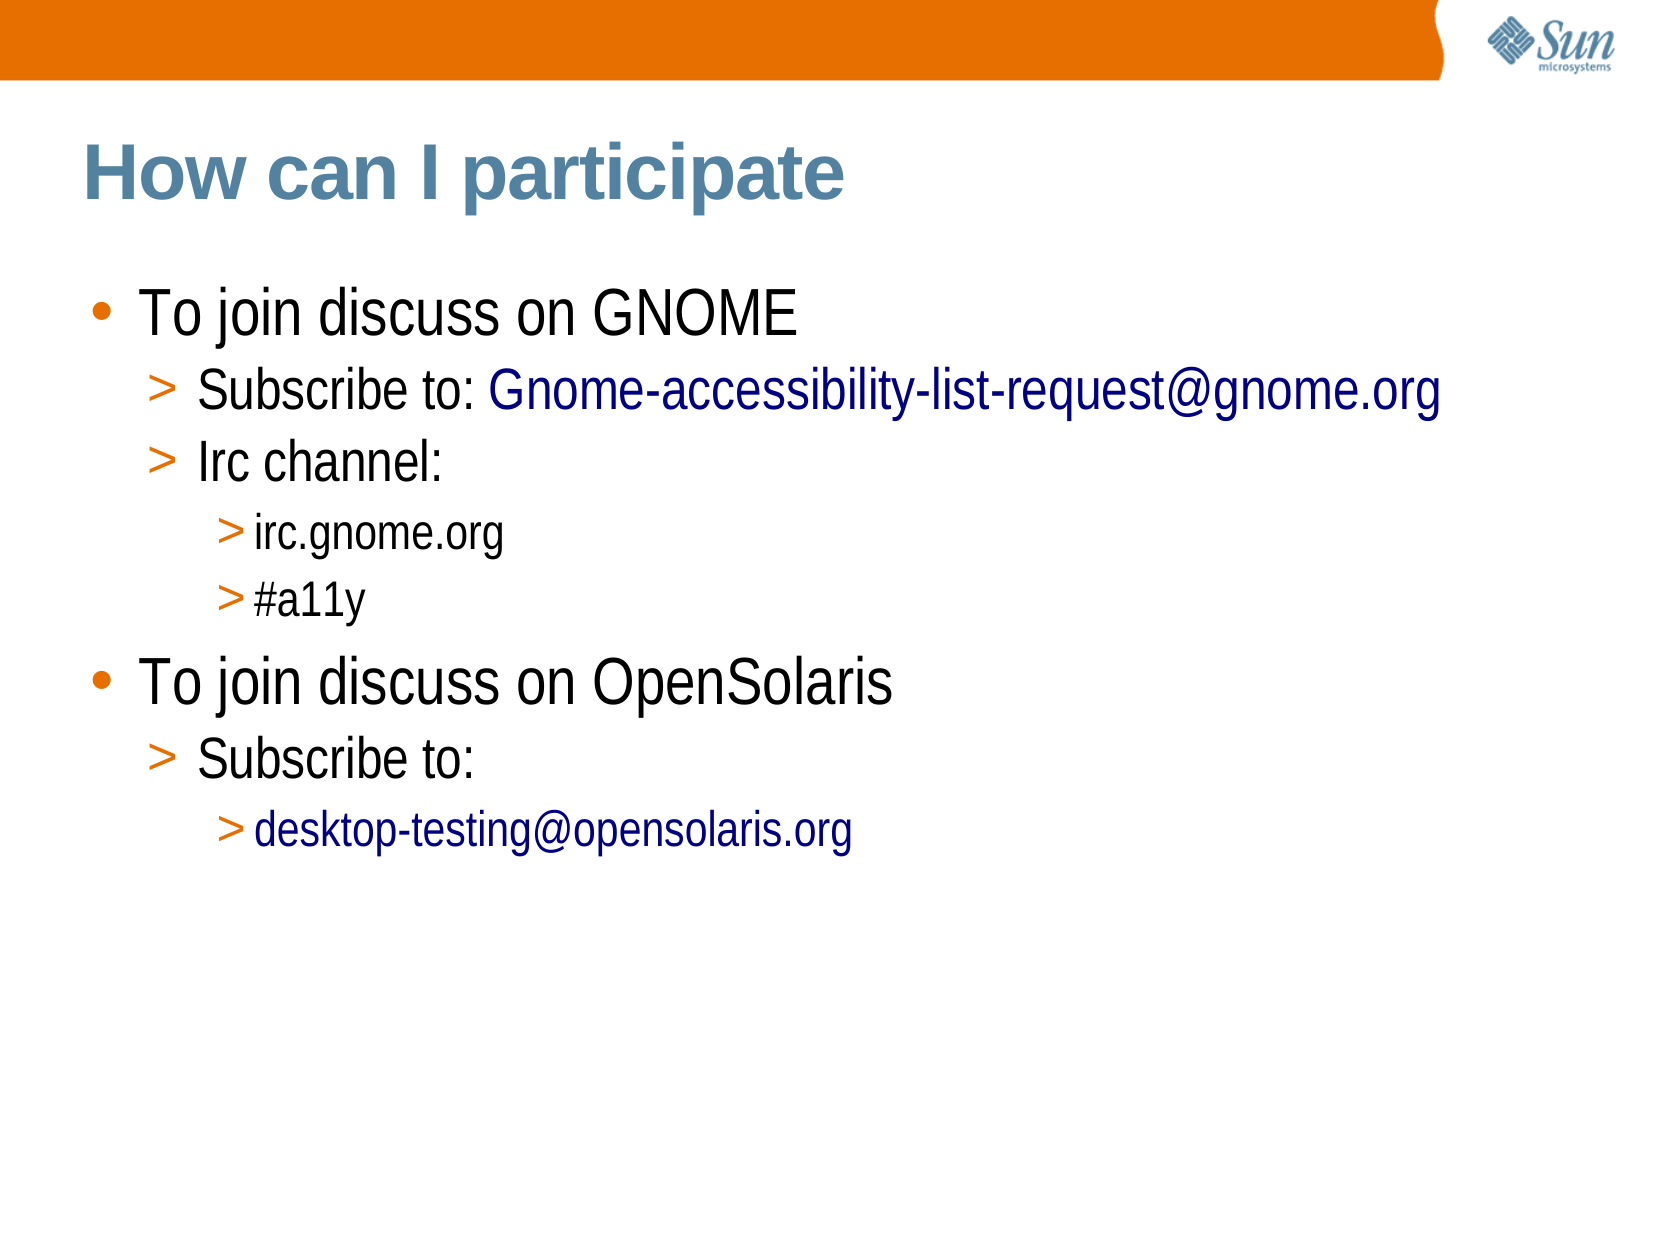

# How can I participate
To join discuss on GNOME
Subscribe to: Gnome-accessibility-list-request@gnome.org
Irc channel:
irc.gnome.org
#a11y
To join discuss on OpenSolaris
Subscribe to:
desktop-testing@opensolaris.org